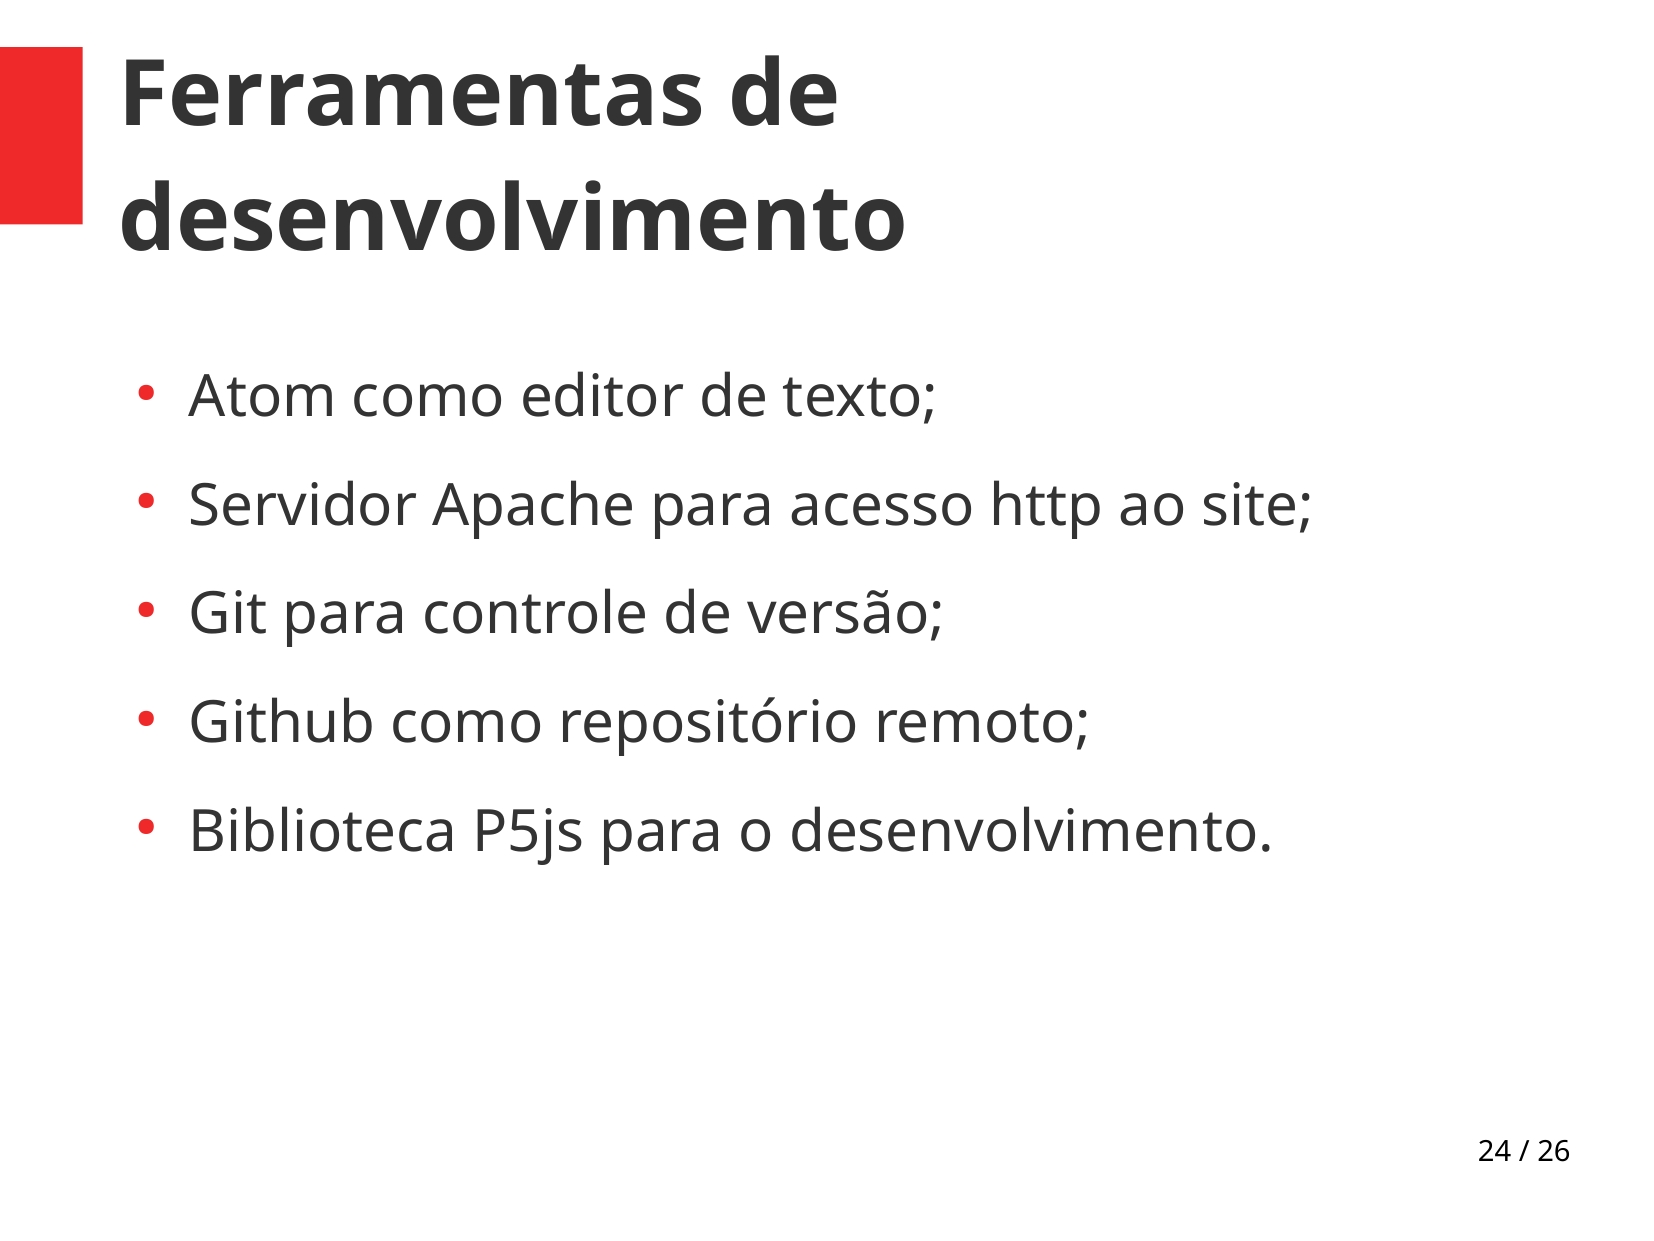

# Ferramentas de desenvolvimento
Atom como editor de texto;
Servidor Apache para acesso http ao site;
Git para controle de versão;
Github como repositório remoto;
Biblioteca P5js para o desenvolvimento.
24